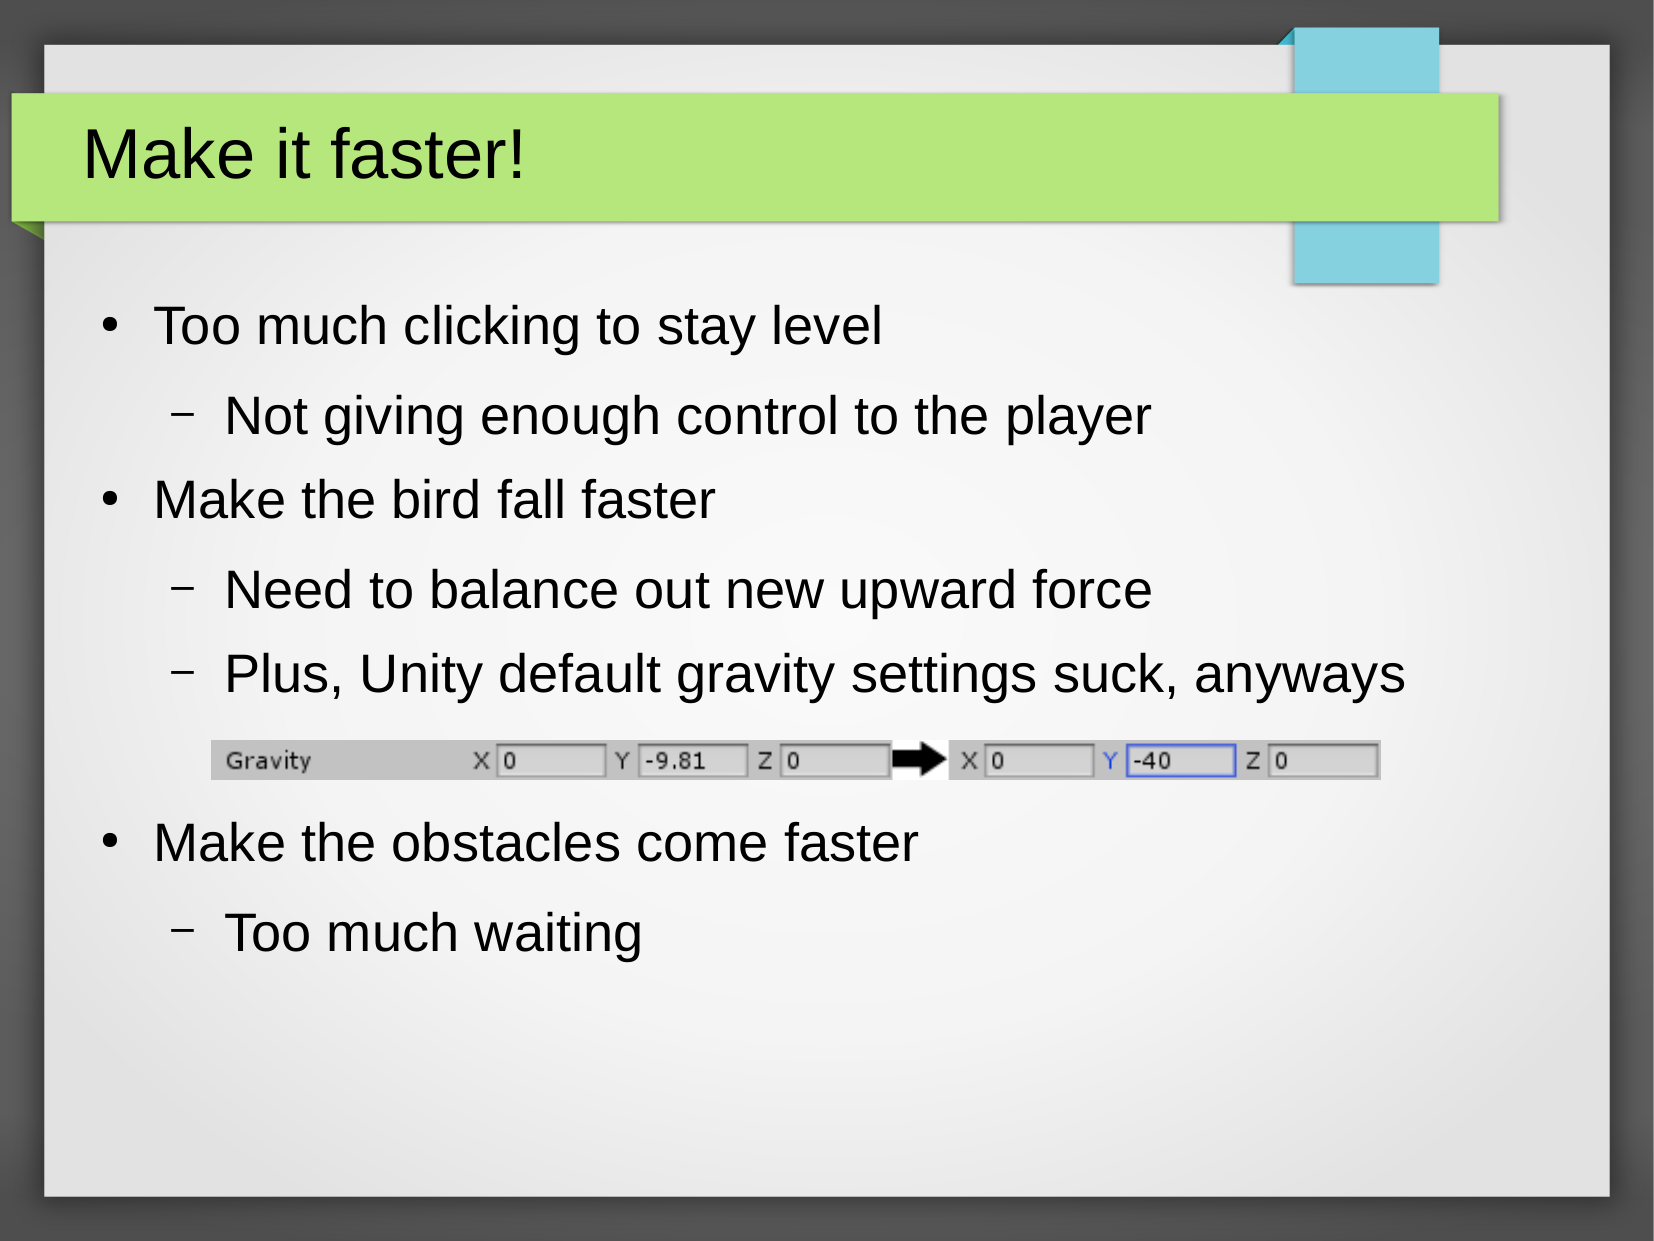

# Make it faster!
Too much clicking to stay level
Not giving enough control to the player
Make the bird fall faster
Need to balance out new upward force
Plus, Unity default gravity settings suck, anyways
Make the obstacles come faster
Too much waiting